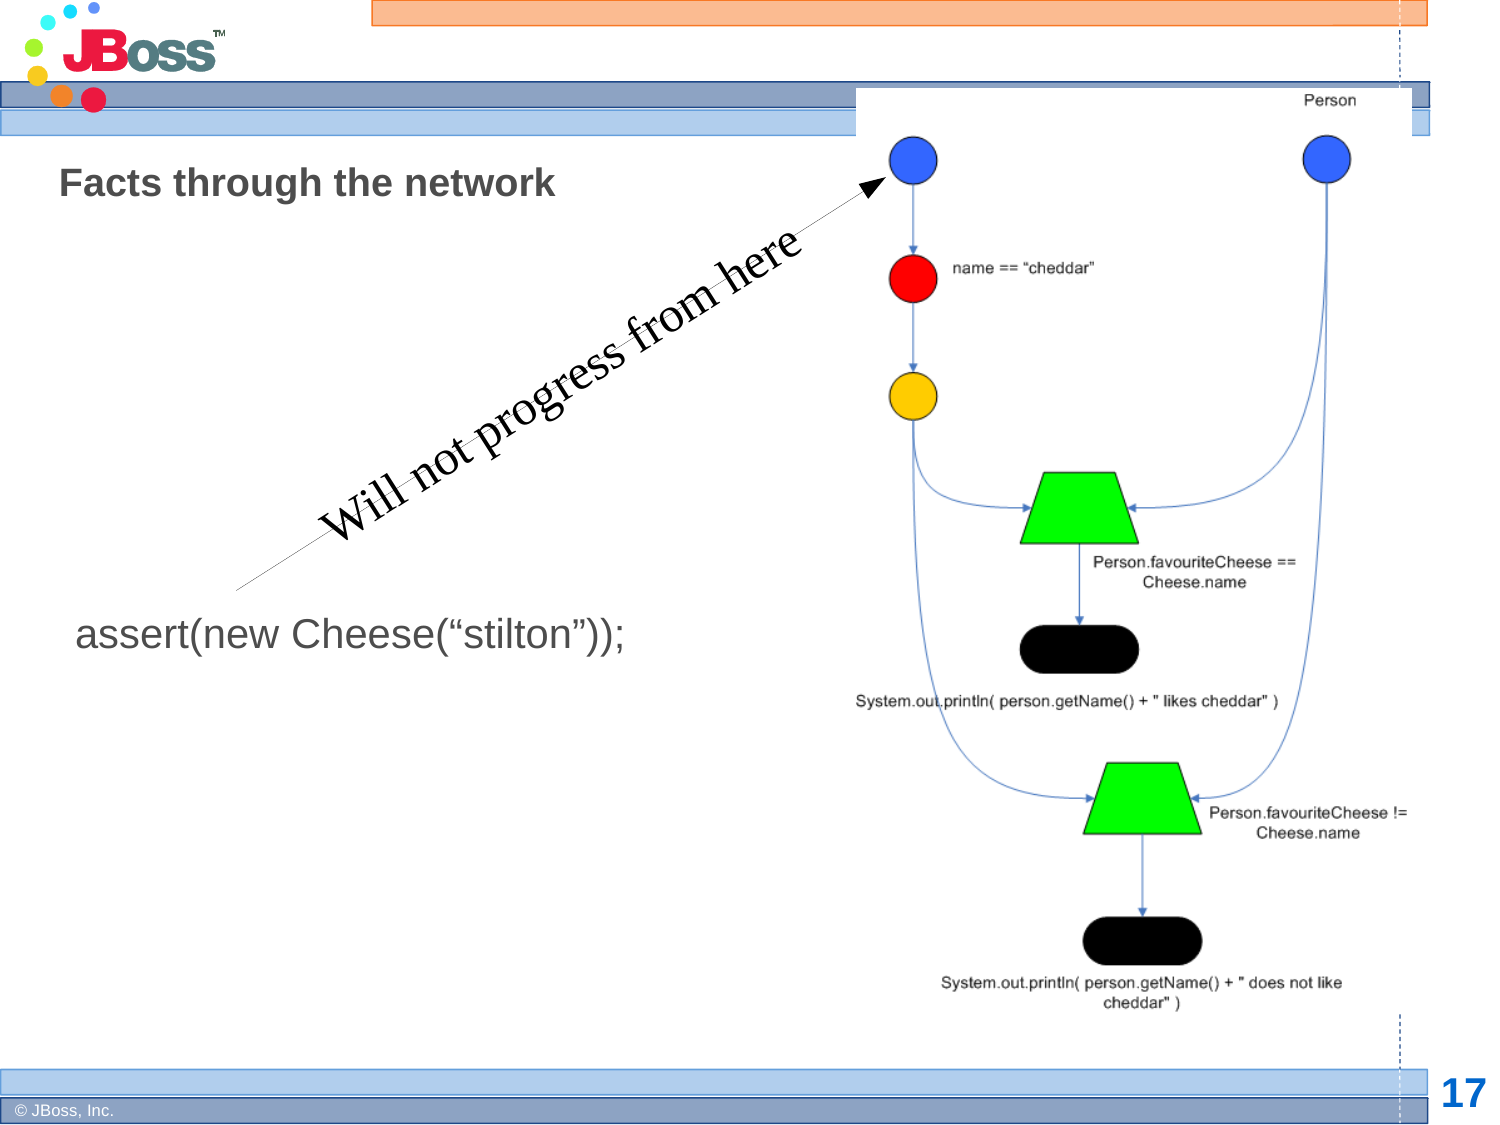

# Facts through the network
Will not progress from here
assert(new Cheese(“stilton”));